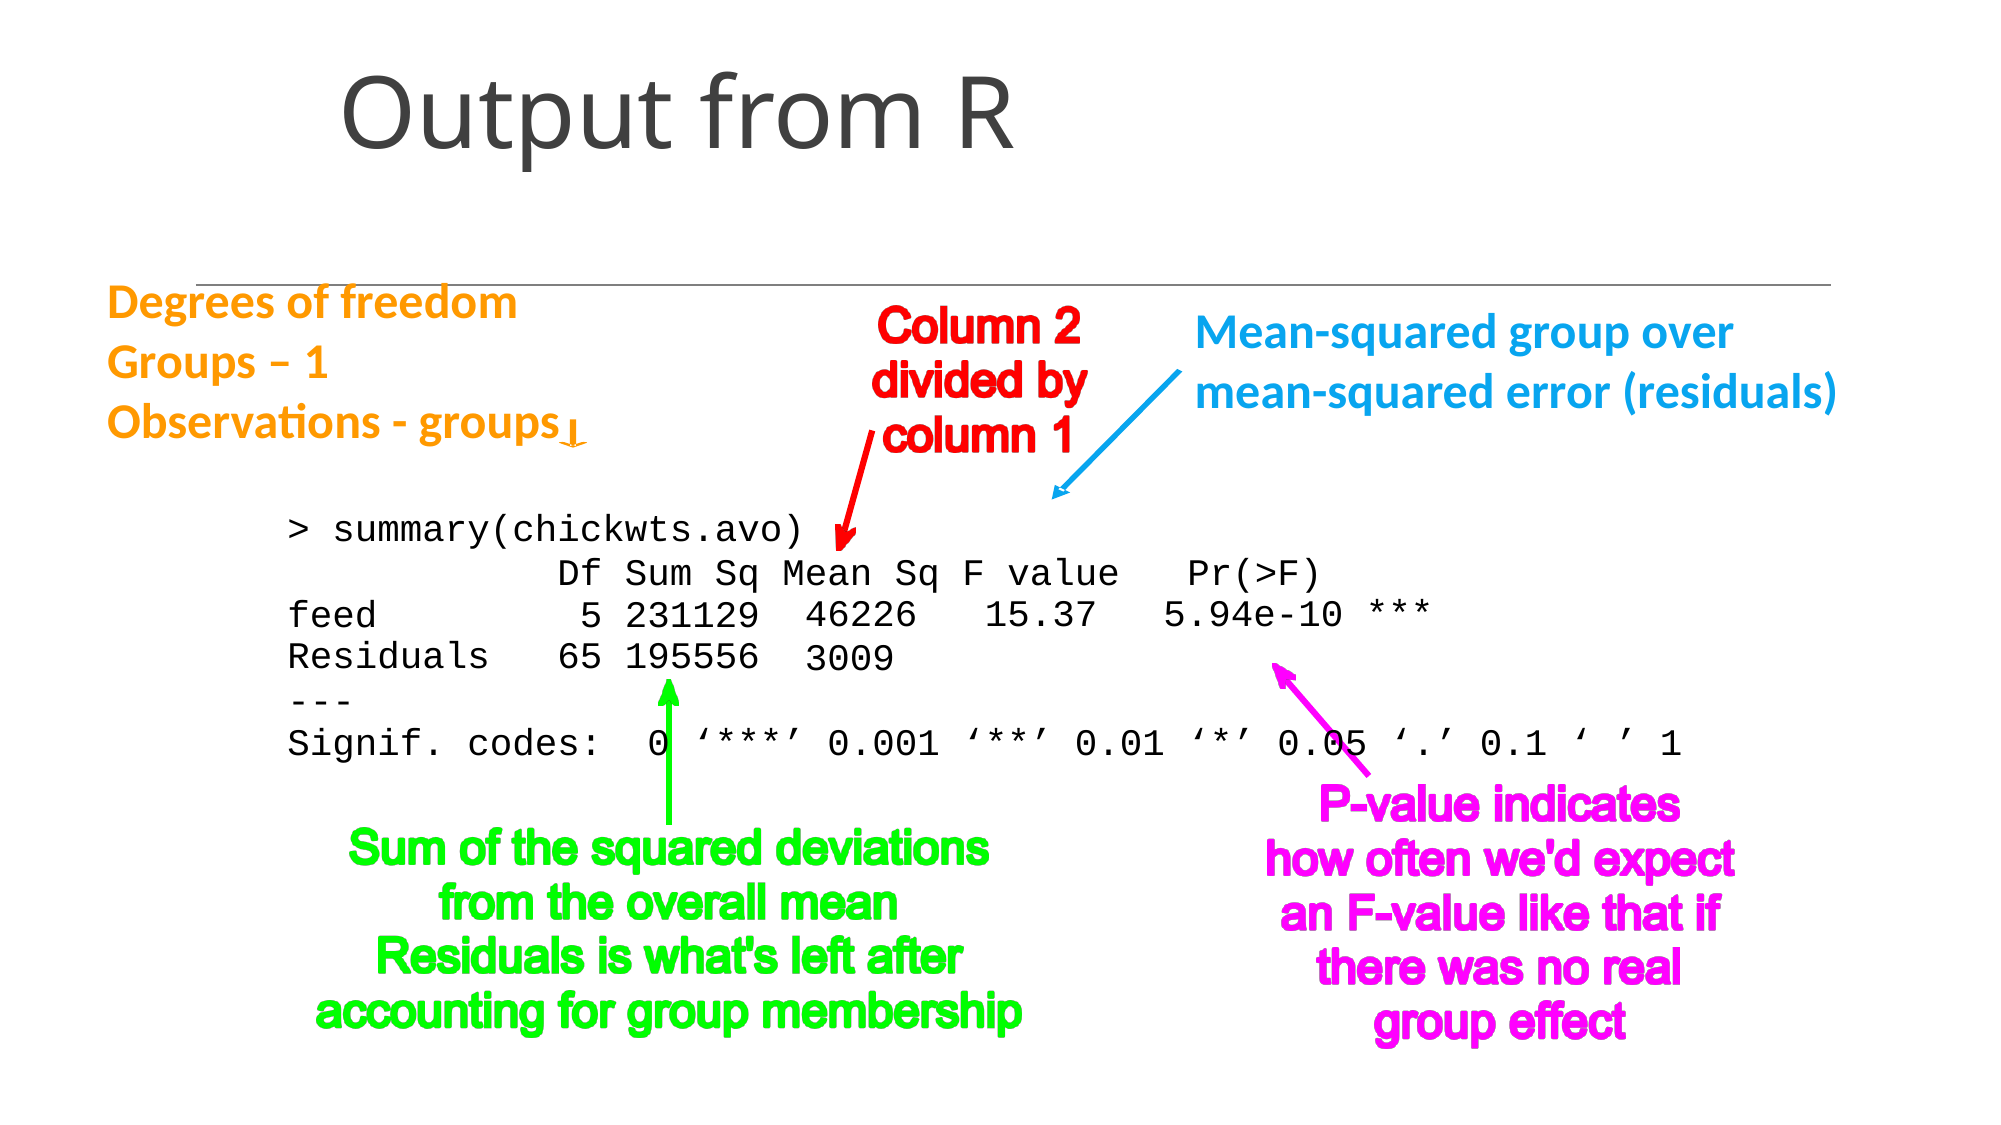

Output from R
Degrees of freedom
Mean-squared group over
Groups – 1
mean-squared error (residuals)
Observations - groups
> summary(chickwts.avo)
Df Sum Sq Mean Sq F value
Pr(>F)
46226
15.37
5.94e-10 ***
feed
5 231129
Residuals
65 195556
3009
---
Signif. codes:
0 ‘***’ 0.001 ‘**’ 0.01 ‘*’ 0.05 ‘.’ 0.1 ‘ ’ 1